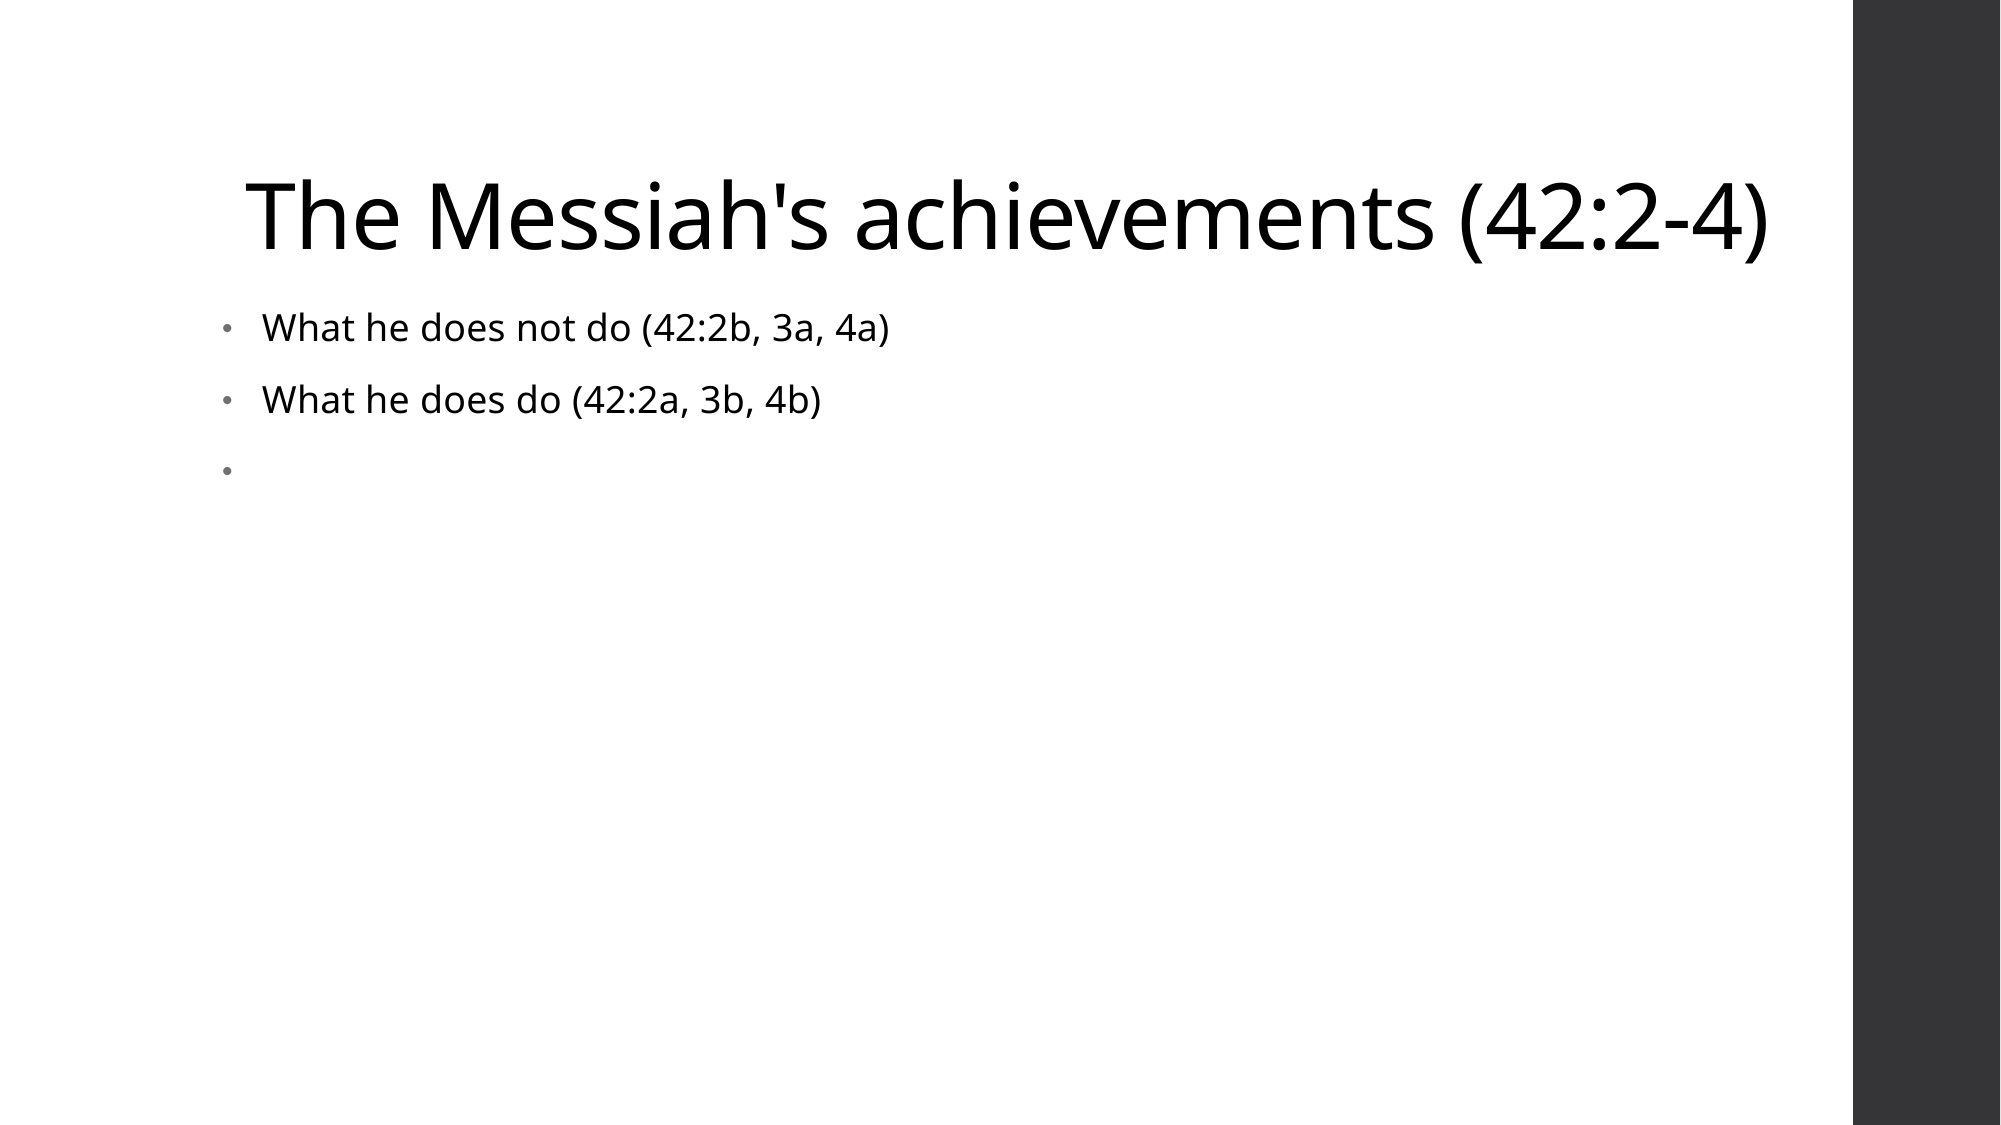

# The Messiah's achievements (42:2-4)
 What he does not do (42:2b, 3a, 4a)
 What he does do (42:2a, 3b, 4b)